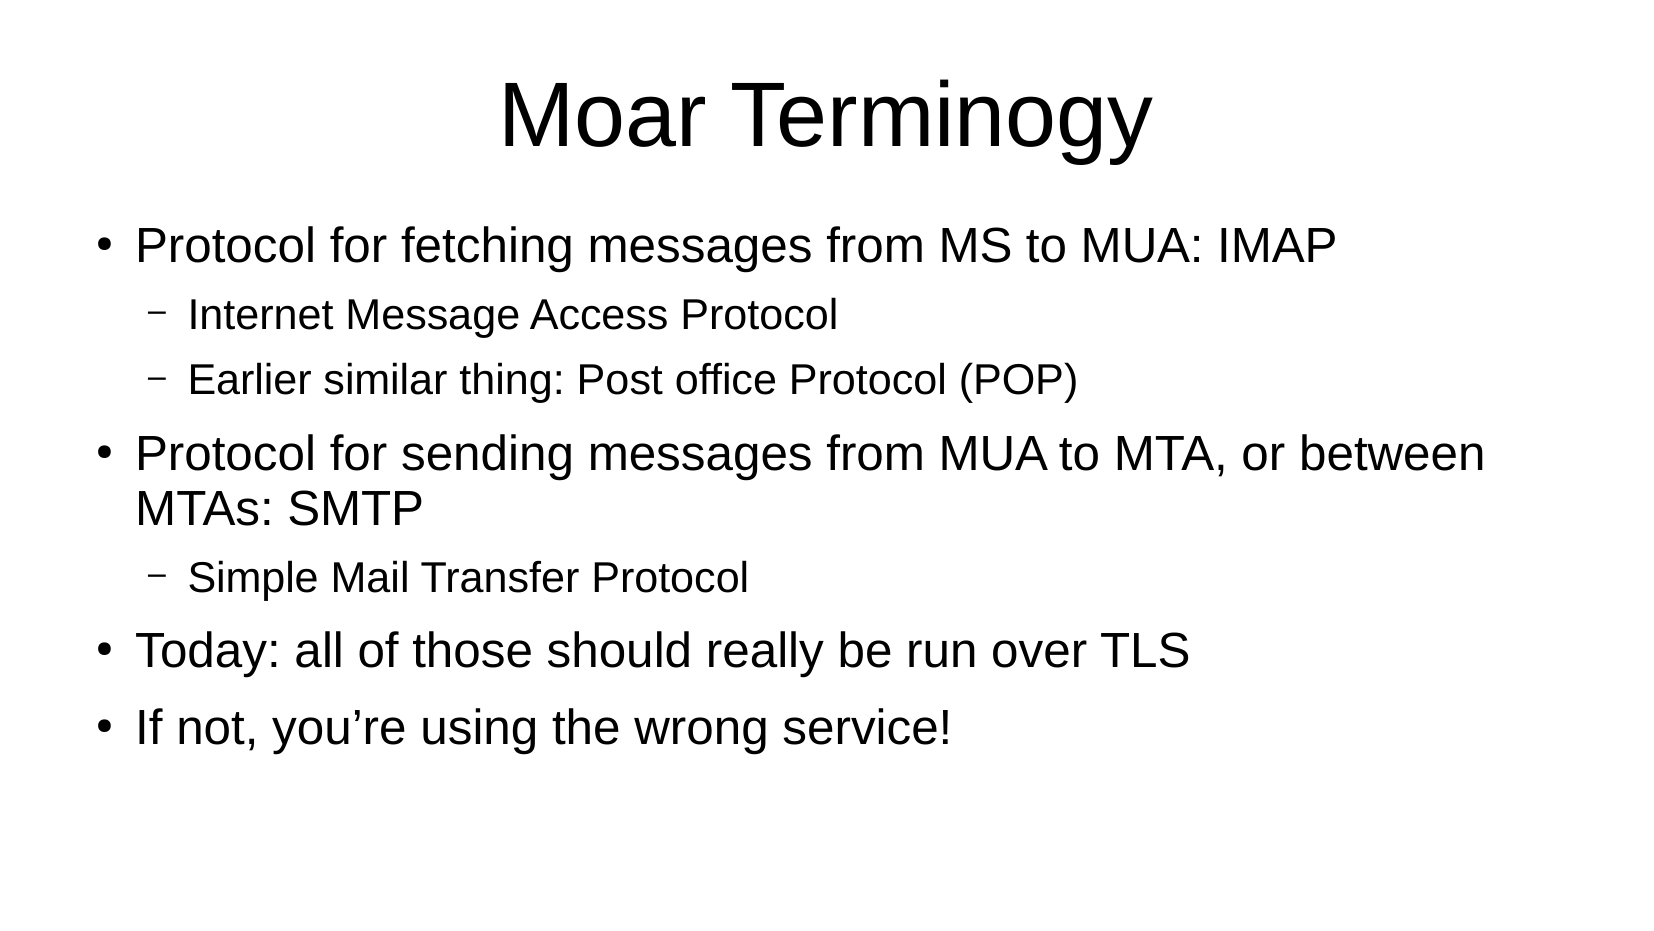

# Moar Terminogy
Protocol for fetching messages from MS to MUA: IMAP
Internet Message Access Protocol
Earlier similar thing: Post office Protocol (POP)
Protocol for sending messages from MUA to MTA, or between MTAs: SMTP
Simple Mail Transfer Protocol
Today: all of those should really be run over TLS
If not, you’re using the wrong service!